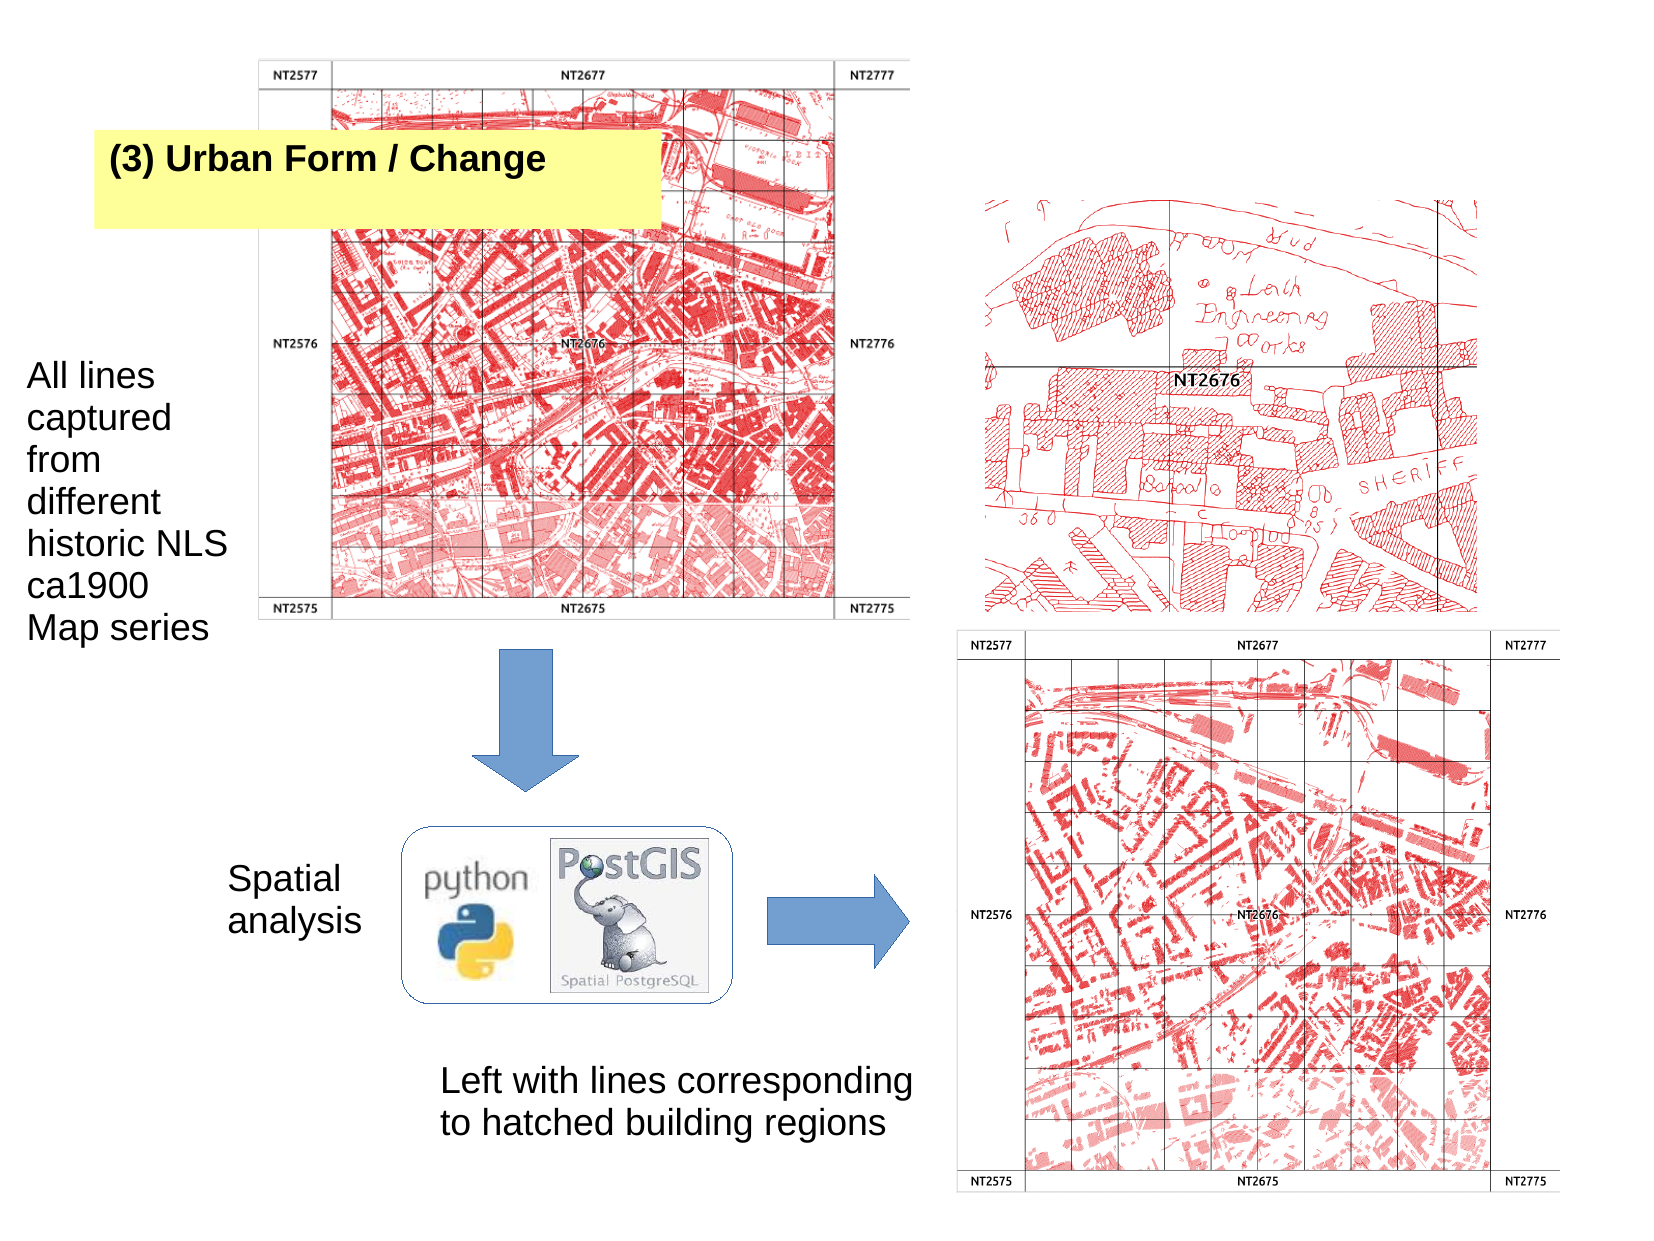

(3) Urban Form / Change
All lines captured from different historic NLS ca1900
Map series
Spatial analysis
Left with lines corresponding to hatched building regions